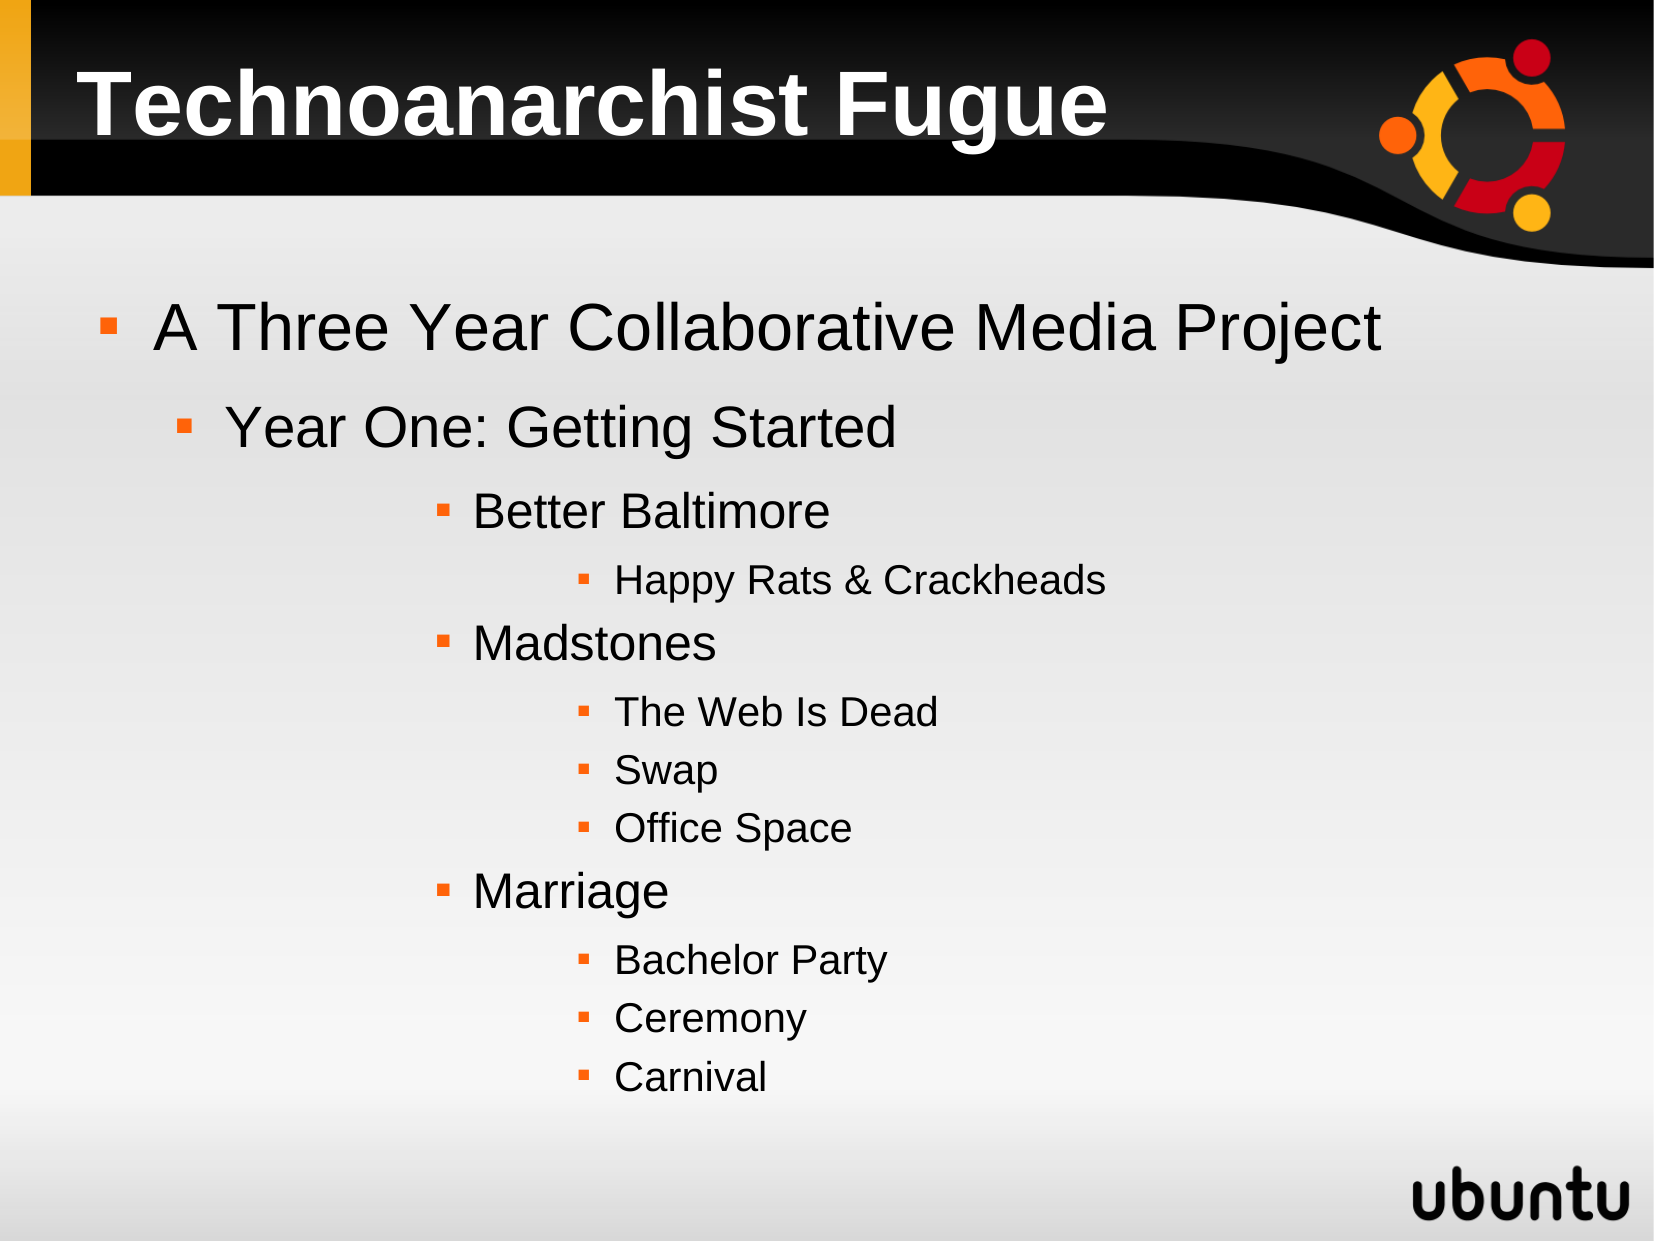

# Technoanarchist Fugue
A Three Year Collaborative Media Project
Year One: Getting Started
Better Baltimore
Happy Rats & Crackheads
Madstones
The Web Is Dead
Swap
Office Space
Marriage
Bachelor Party
Ceremony
Carnival